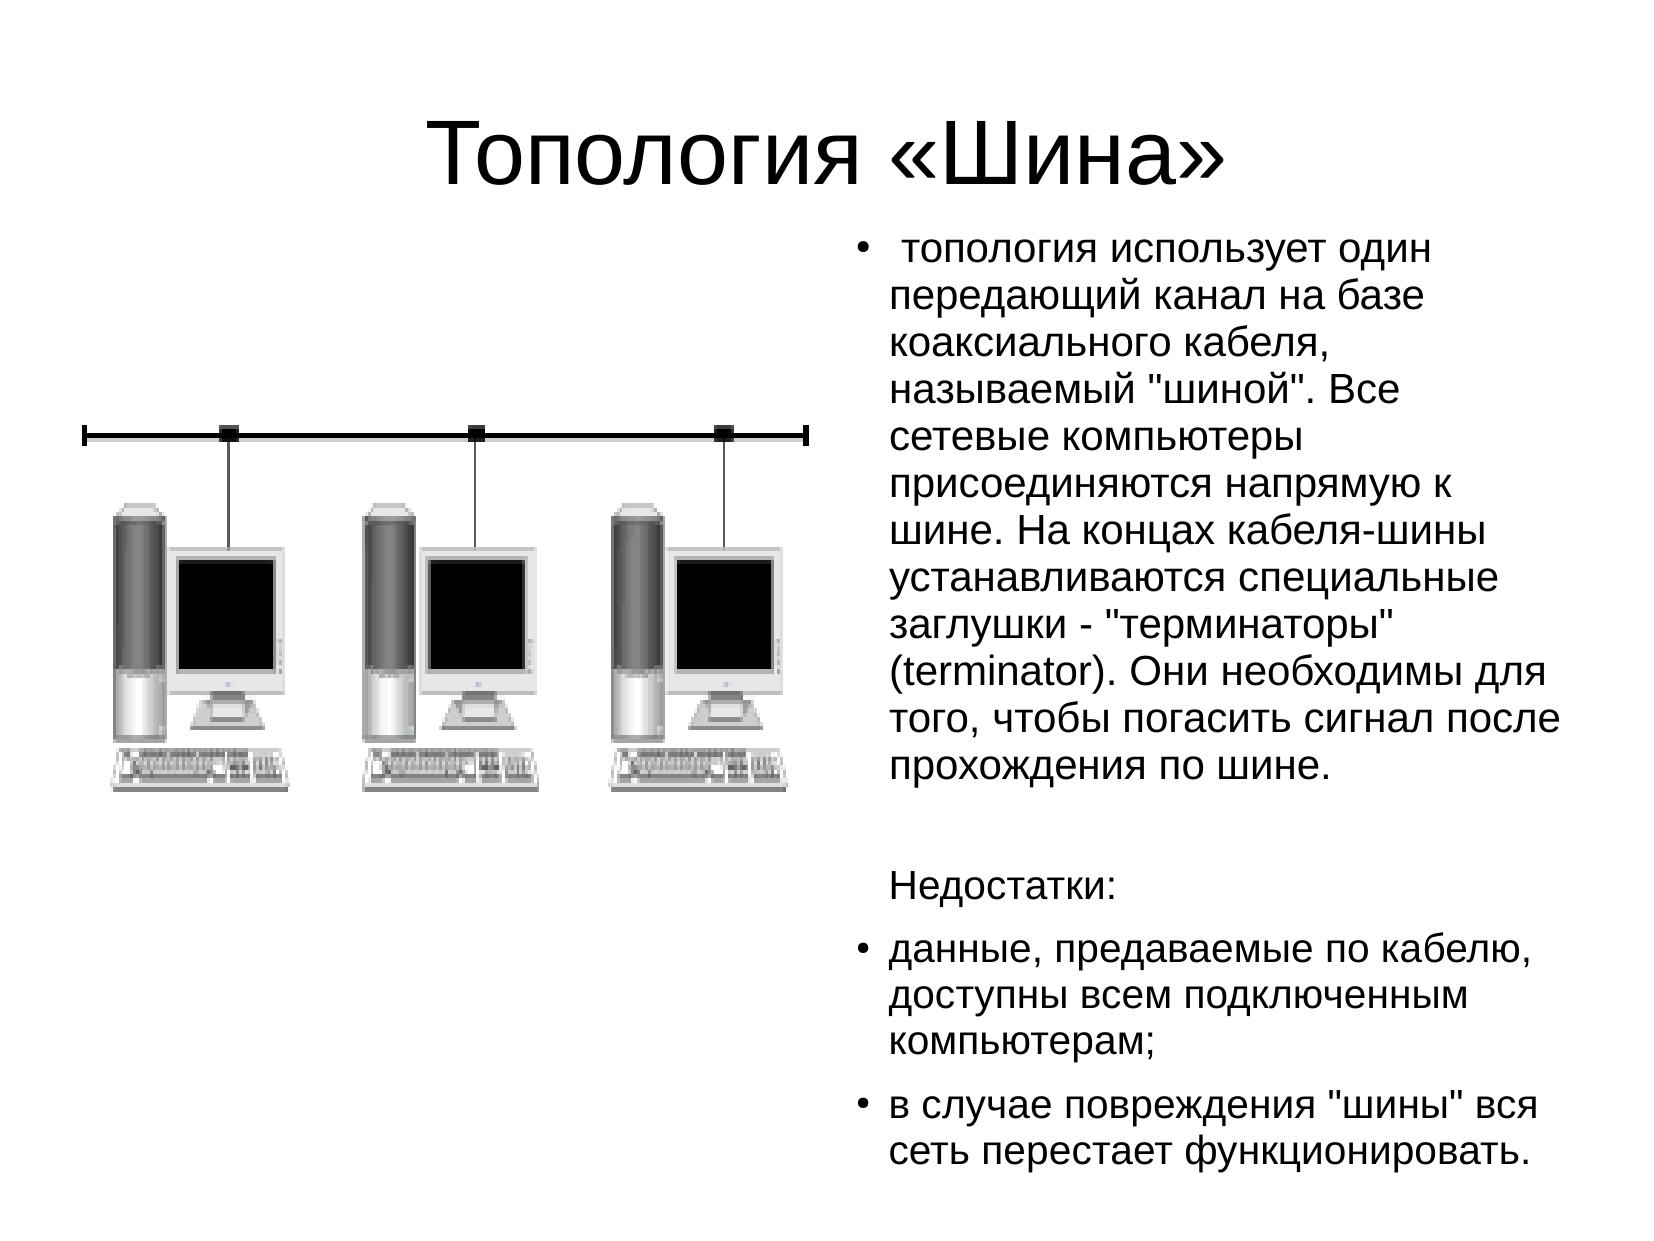

# Топология «Шина»
 топология использует один передающий канал на базе коаксиального кабеля, называемый "шиной". Все сетевые компьютеры присоединяются напрямую к шине. На концах кабеля-шины устанавливаются специальные заглушки - "терминаторы" (terminator). Они необходимы для того, чтобы погасить сигнал после прохождения по шине.
Недостатки:
данные, предаваемые по кабелю, доступны всем подключенным компьютерам;
в случае повреждения "шины" вся сеть перестает функционировать.